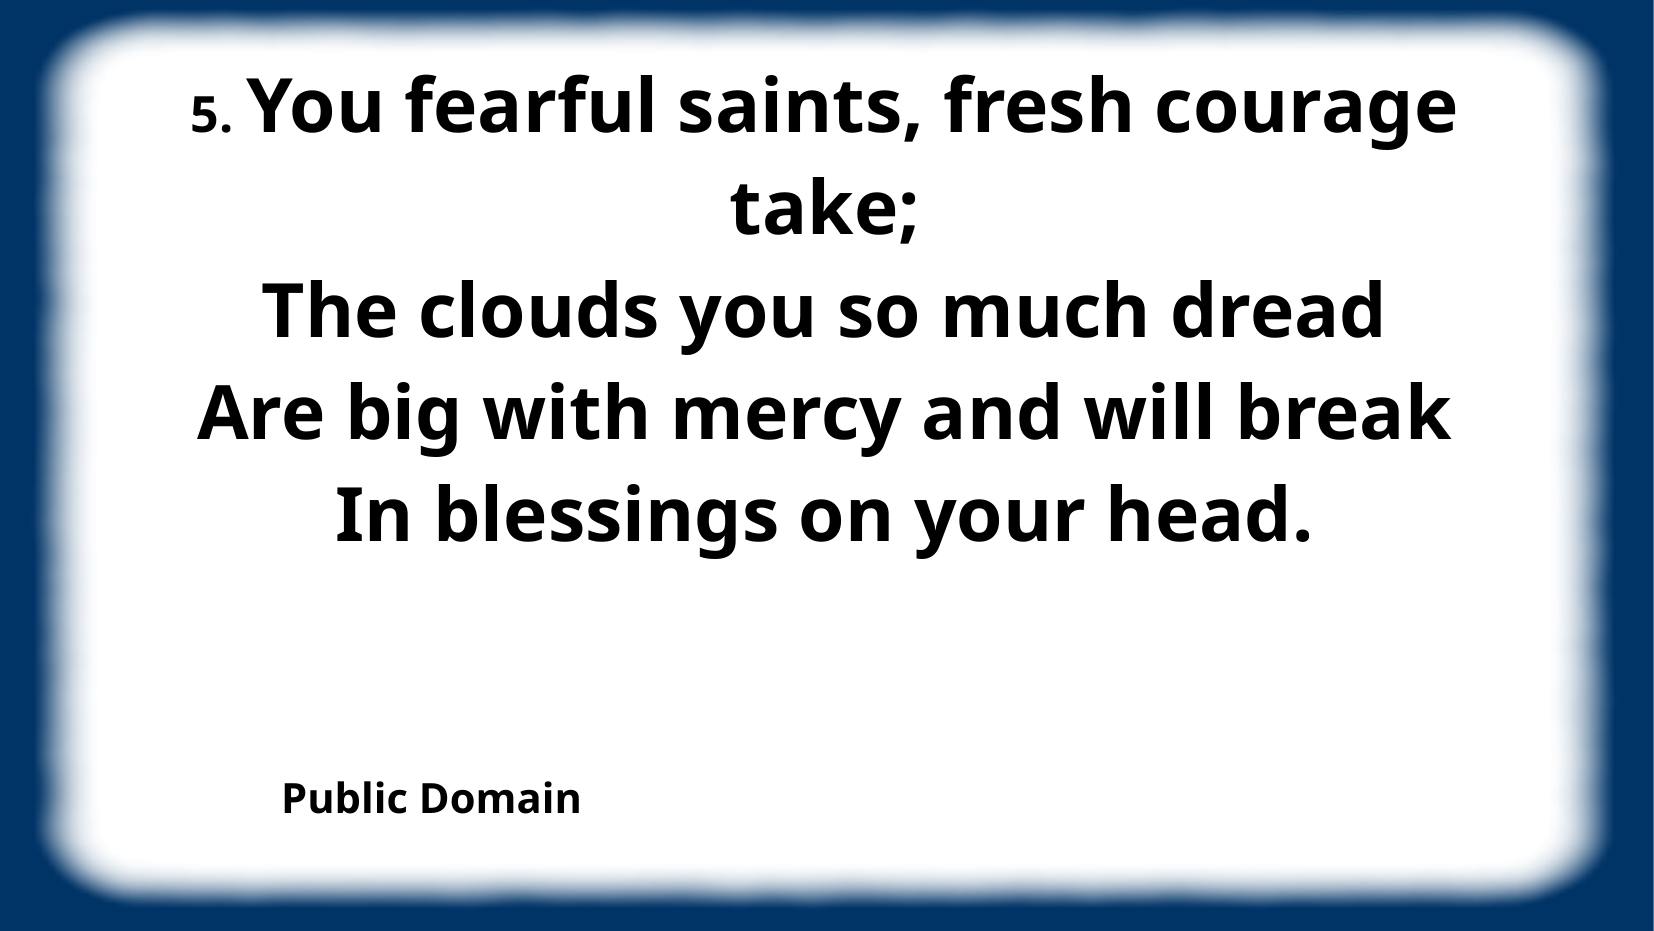

5. You fearful saints, fresh courage take;
The clouds you so much dread
Are big with mercy and will break
In blessings on your head.
 Public Domain